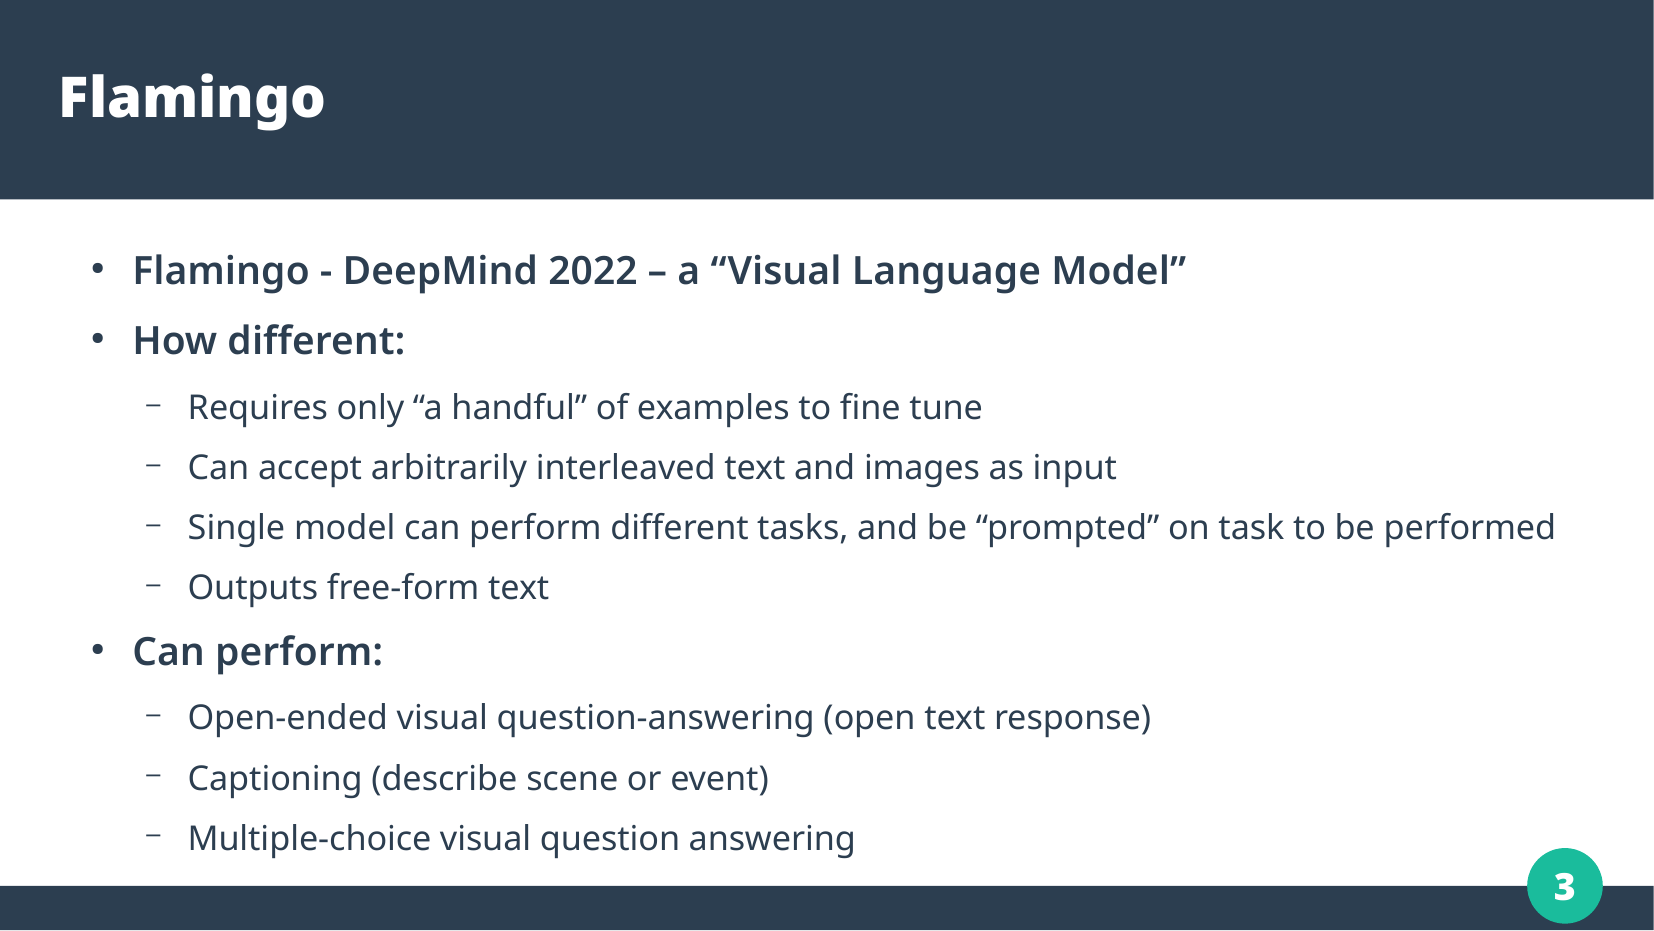

# Flamingo
Flamingo - DeepMind 2022 – a “Visual Language Model”
How different:
Requires only “a handful” of examples to fine tune
Can accept arbitrarily interleaved text and images as input
Single model can perform different tasks, and be “prompted” on task to be performed
Outputs free-form text
Can perform:
Open-ended visual question-answering (open text response)
Captioning (describe scene or event)
Multiple-choice visual question answering